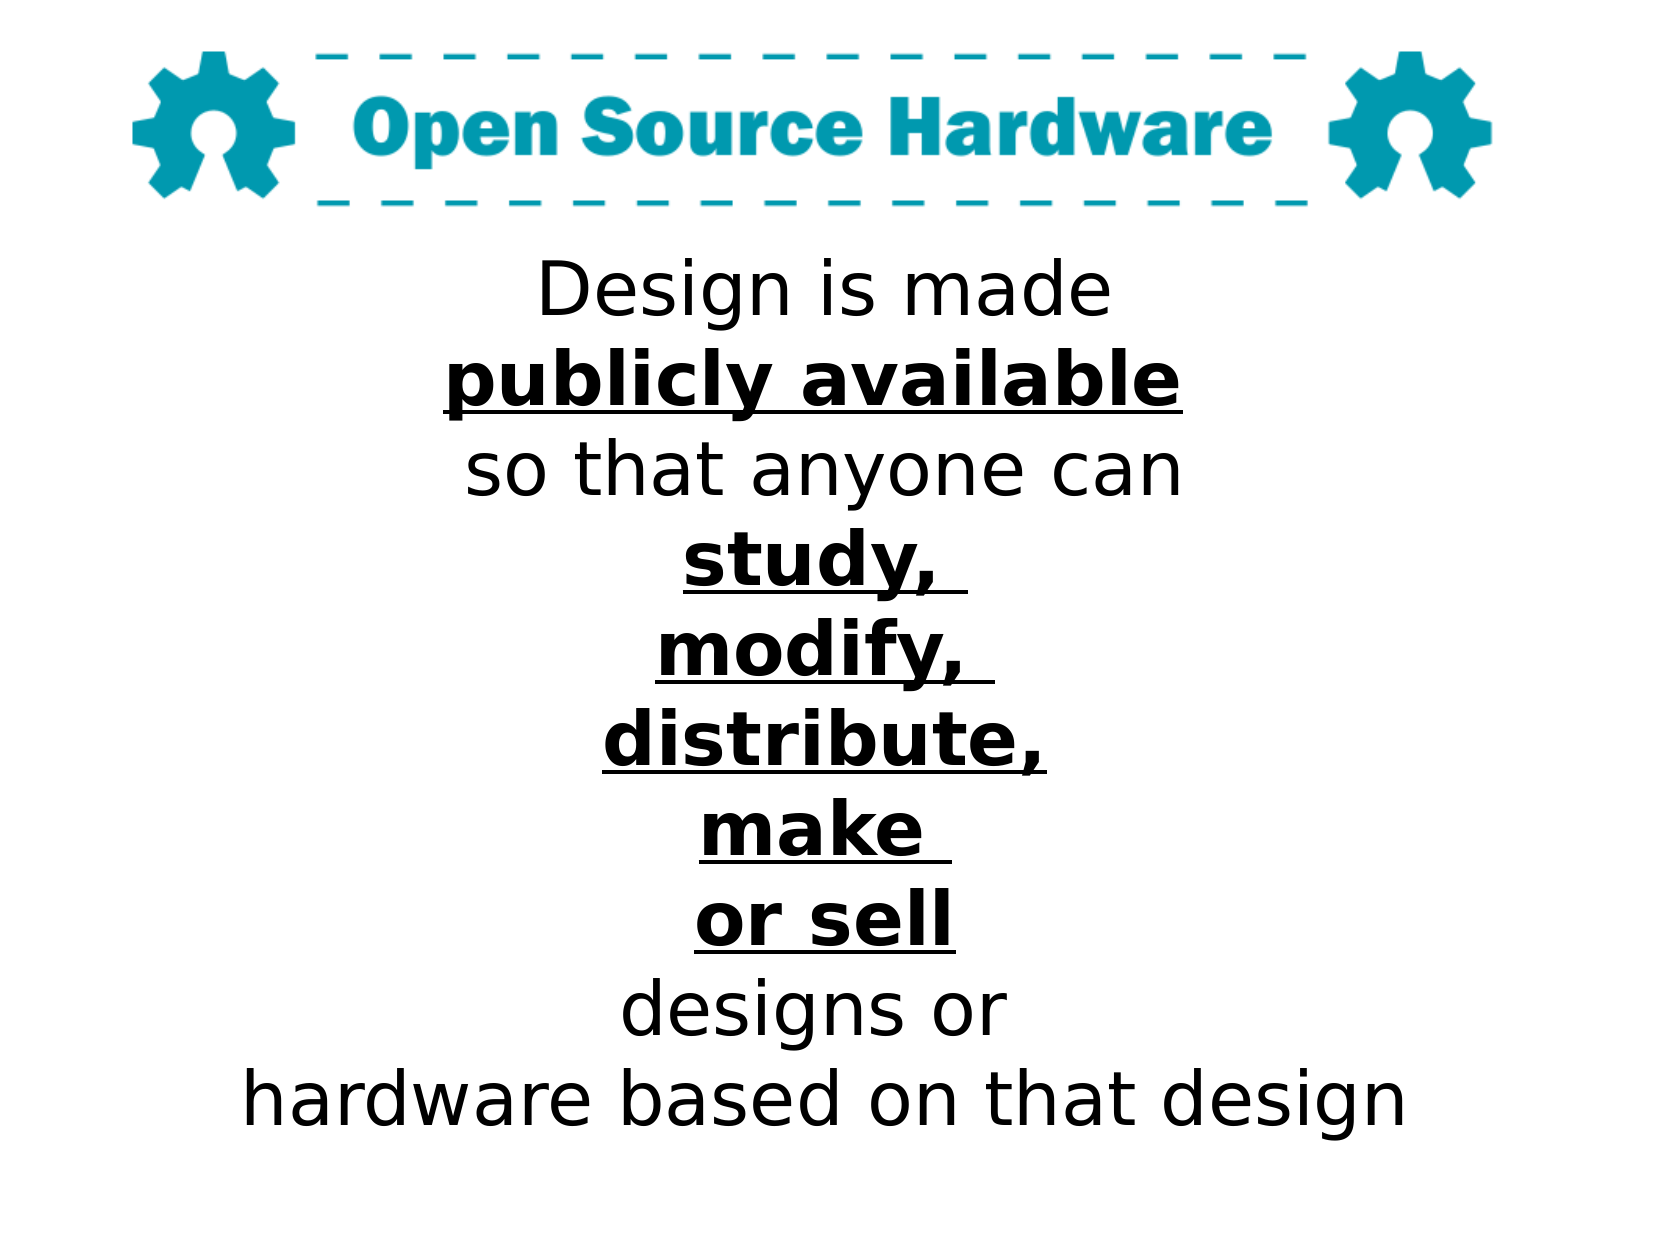

Design is made
publicly available
so that anyone can
study,
modify,
distribute,
make
or sell
designs or
hardware based on that design